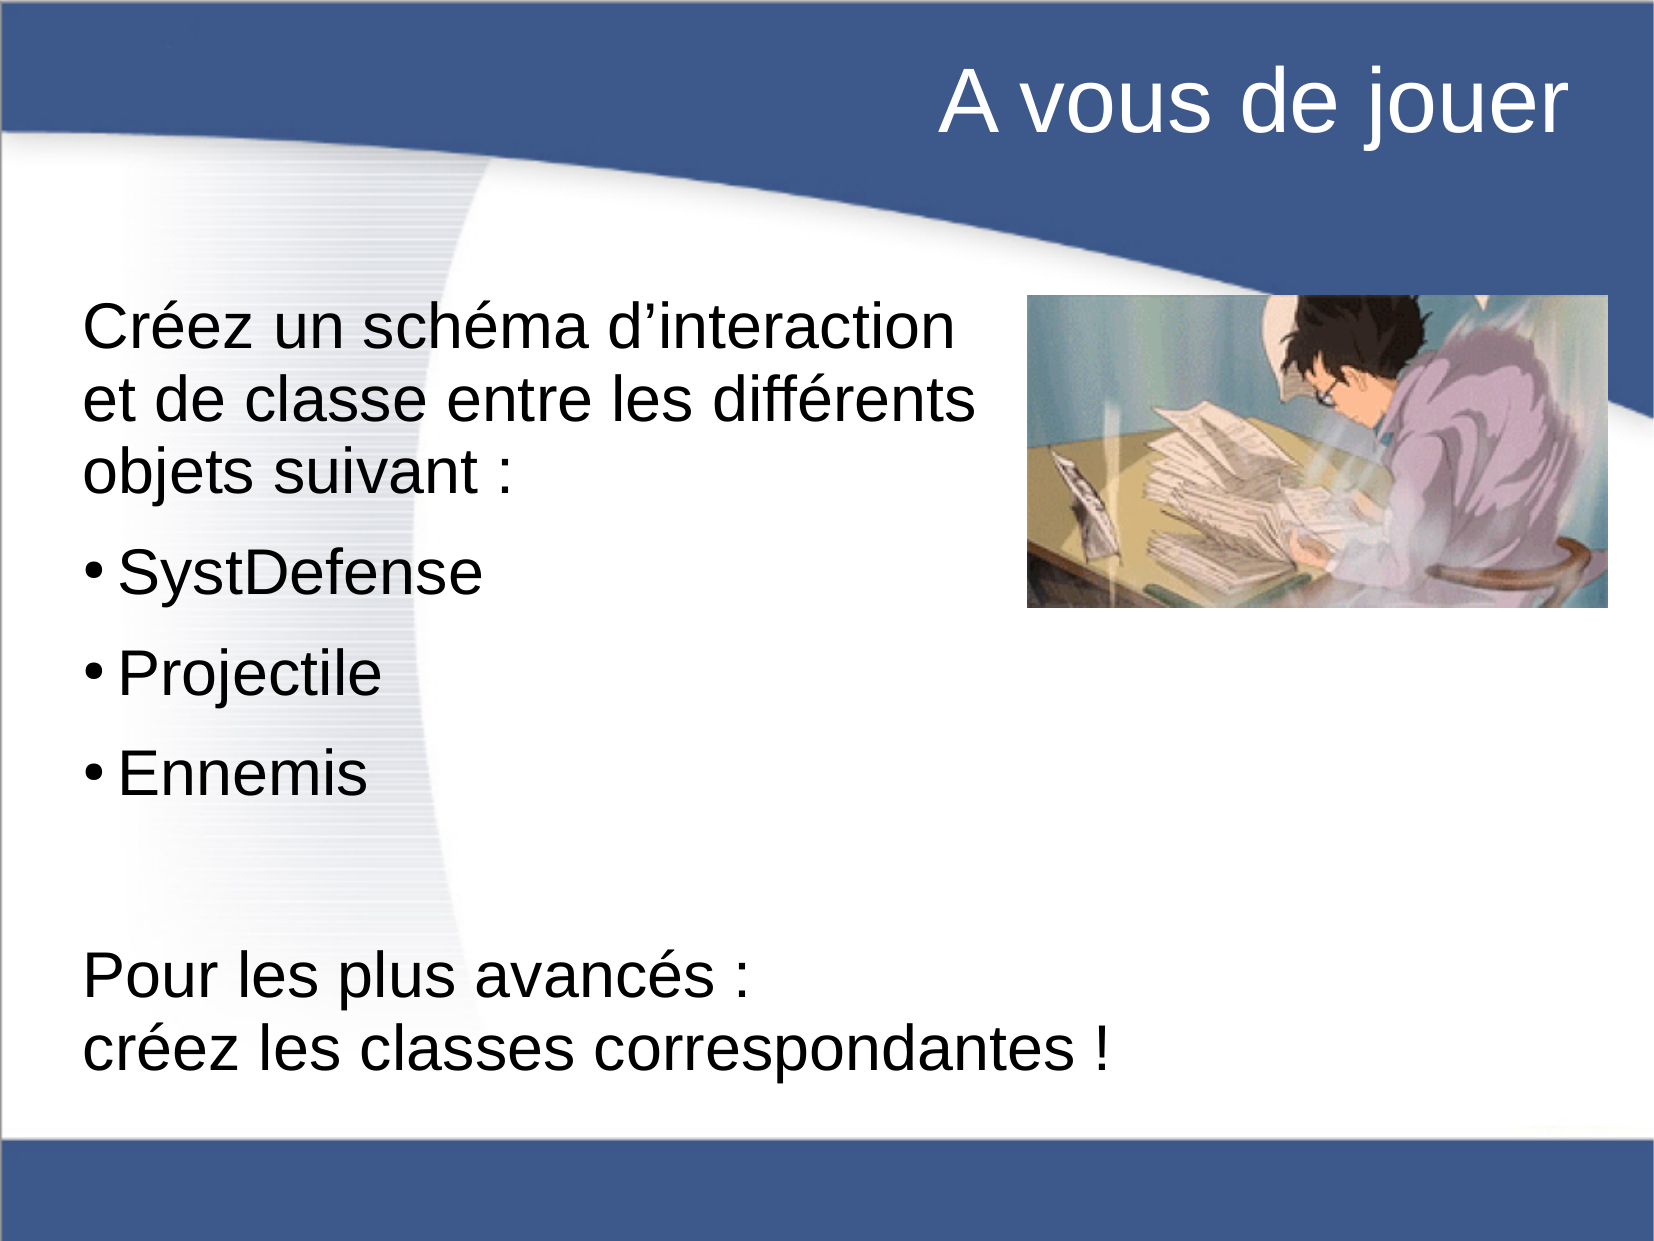

# A vous de jouer
Créez un schéma d’interaction
et de classe entre les différents
objets suivant :
SystDefense
Projectile
Ennemis
Pour les plus avancés :
créez les classes correspondantes !